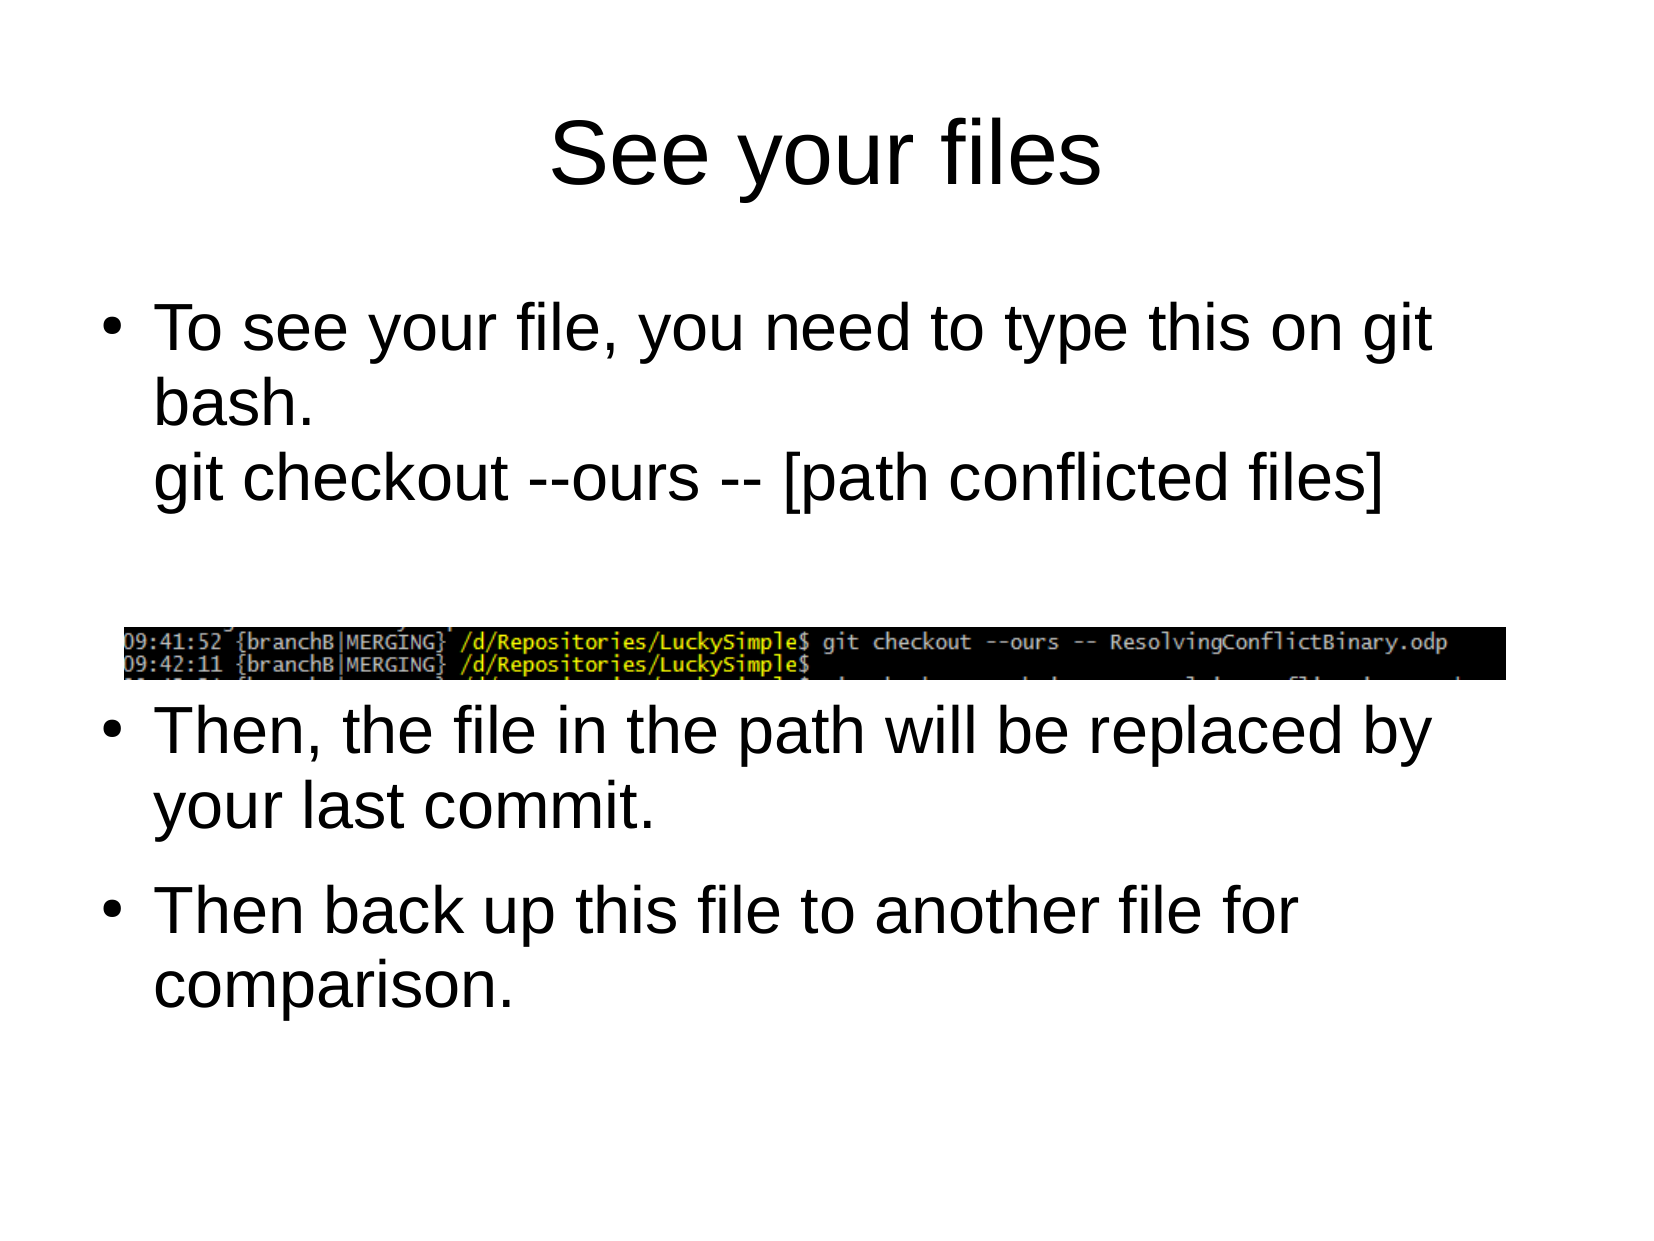

# See your files
To see your file, you need to type this on git bash.
git checkout --ours -- [path conflicted files]
Then, the file in the path will be replaced by your last commit.
Then back up this file to another file for comparison.